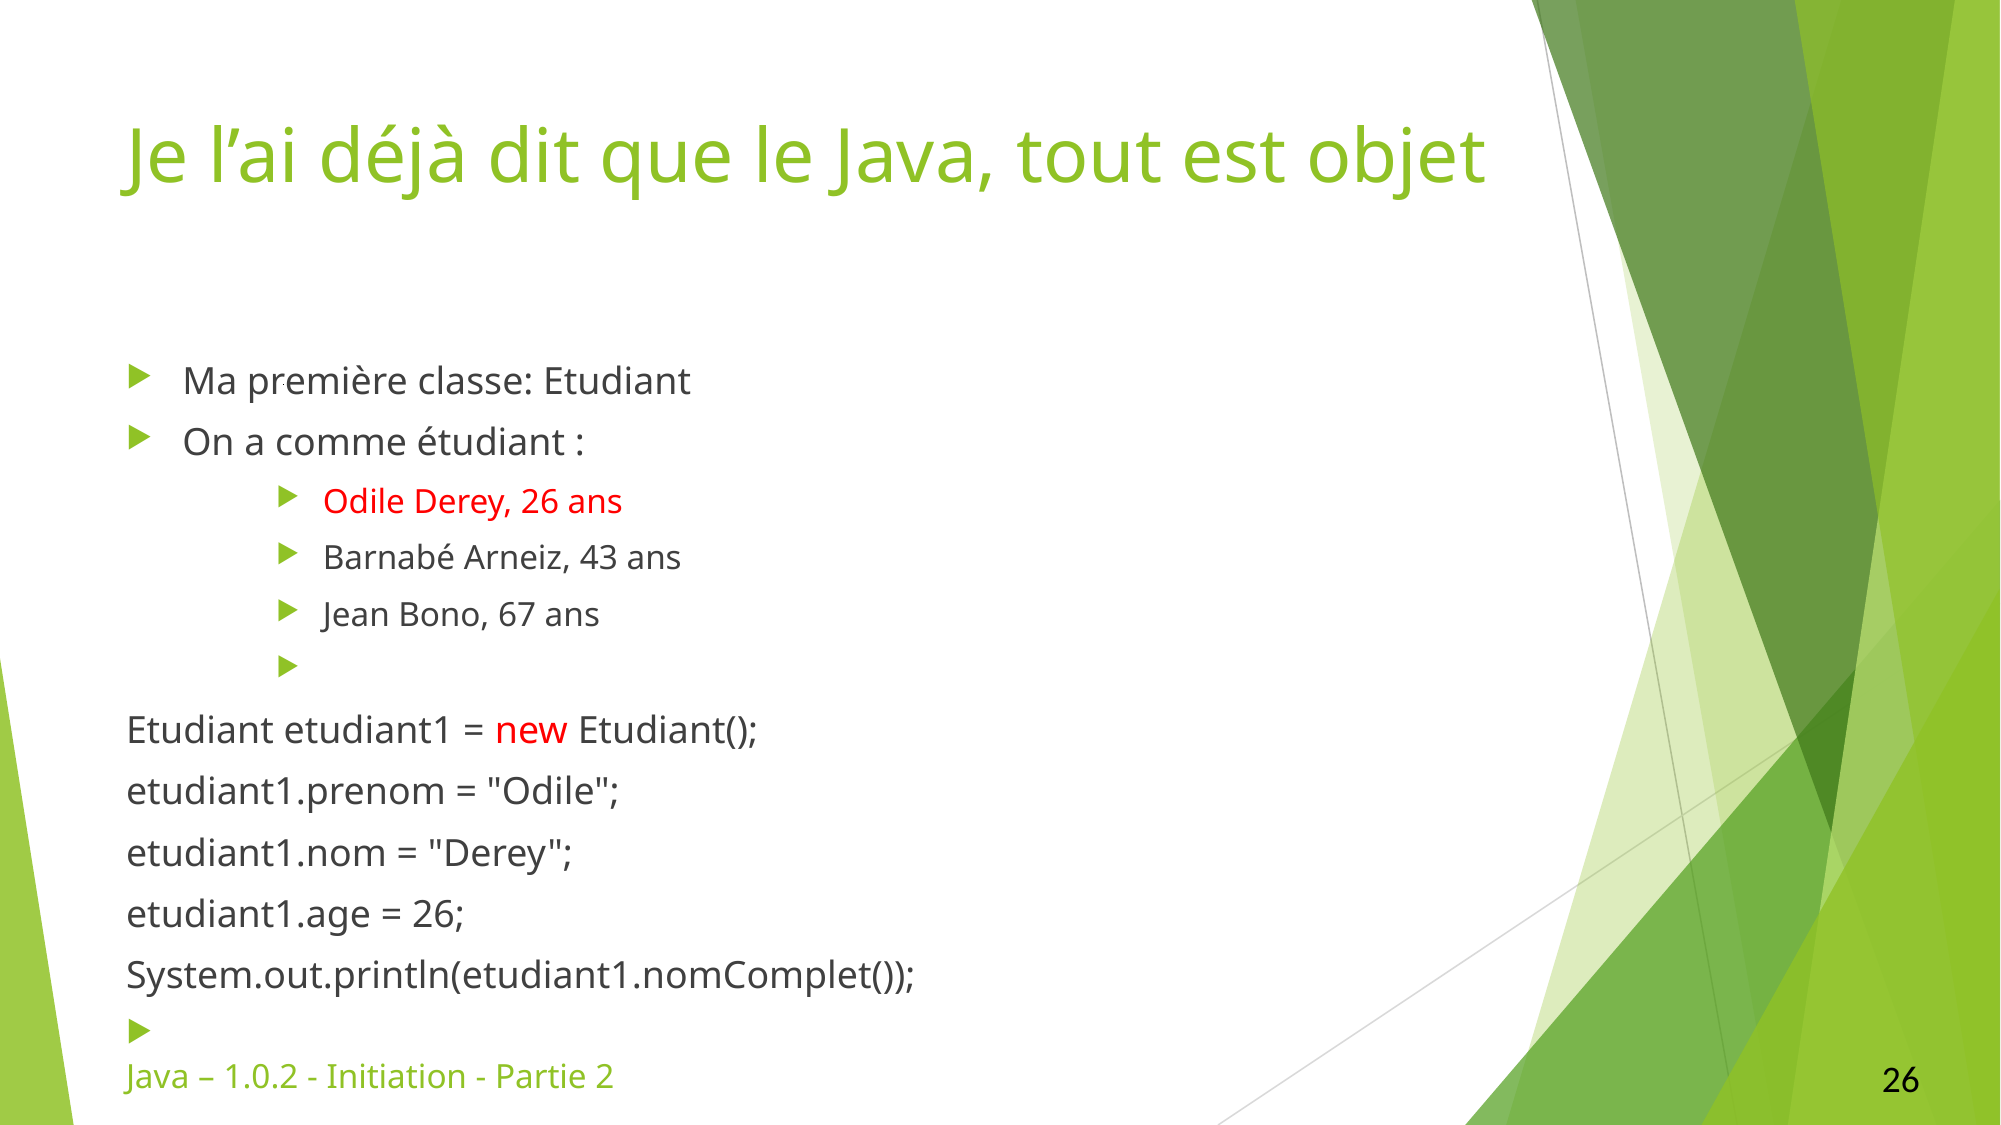

# Je l’ai déjà dit que le Java, tout est objet
Ma première classe: Etudiant
On a comme étudiant :
Odile Derey, 26 ans
Barnabé Arneiz, 43 ans
Jean Bono, 67 ans
Etudiant etudiant1 = new Etudiant();
etudiant1.prenom = "Odile";
etudiant1.nom = "Derey";
etudiant1.age = 26;
System.out.println(etudiant1.nomComplet());
Java – 1.0.2 - Initiation - Partie 2